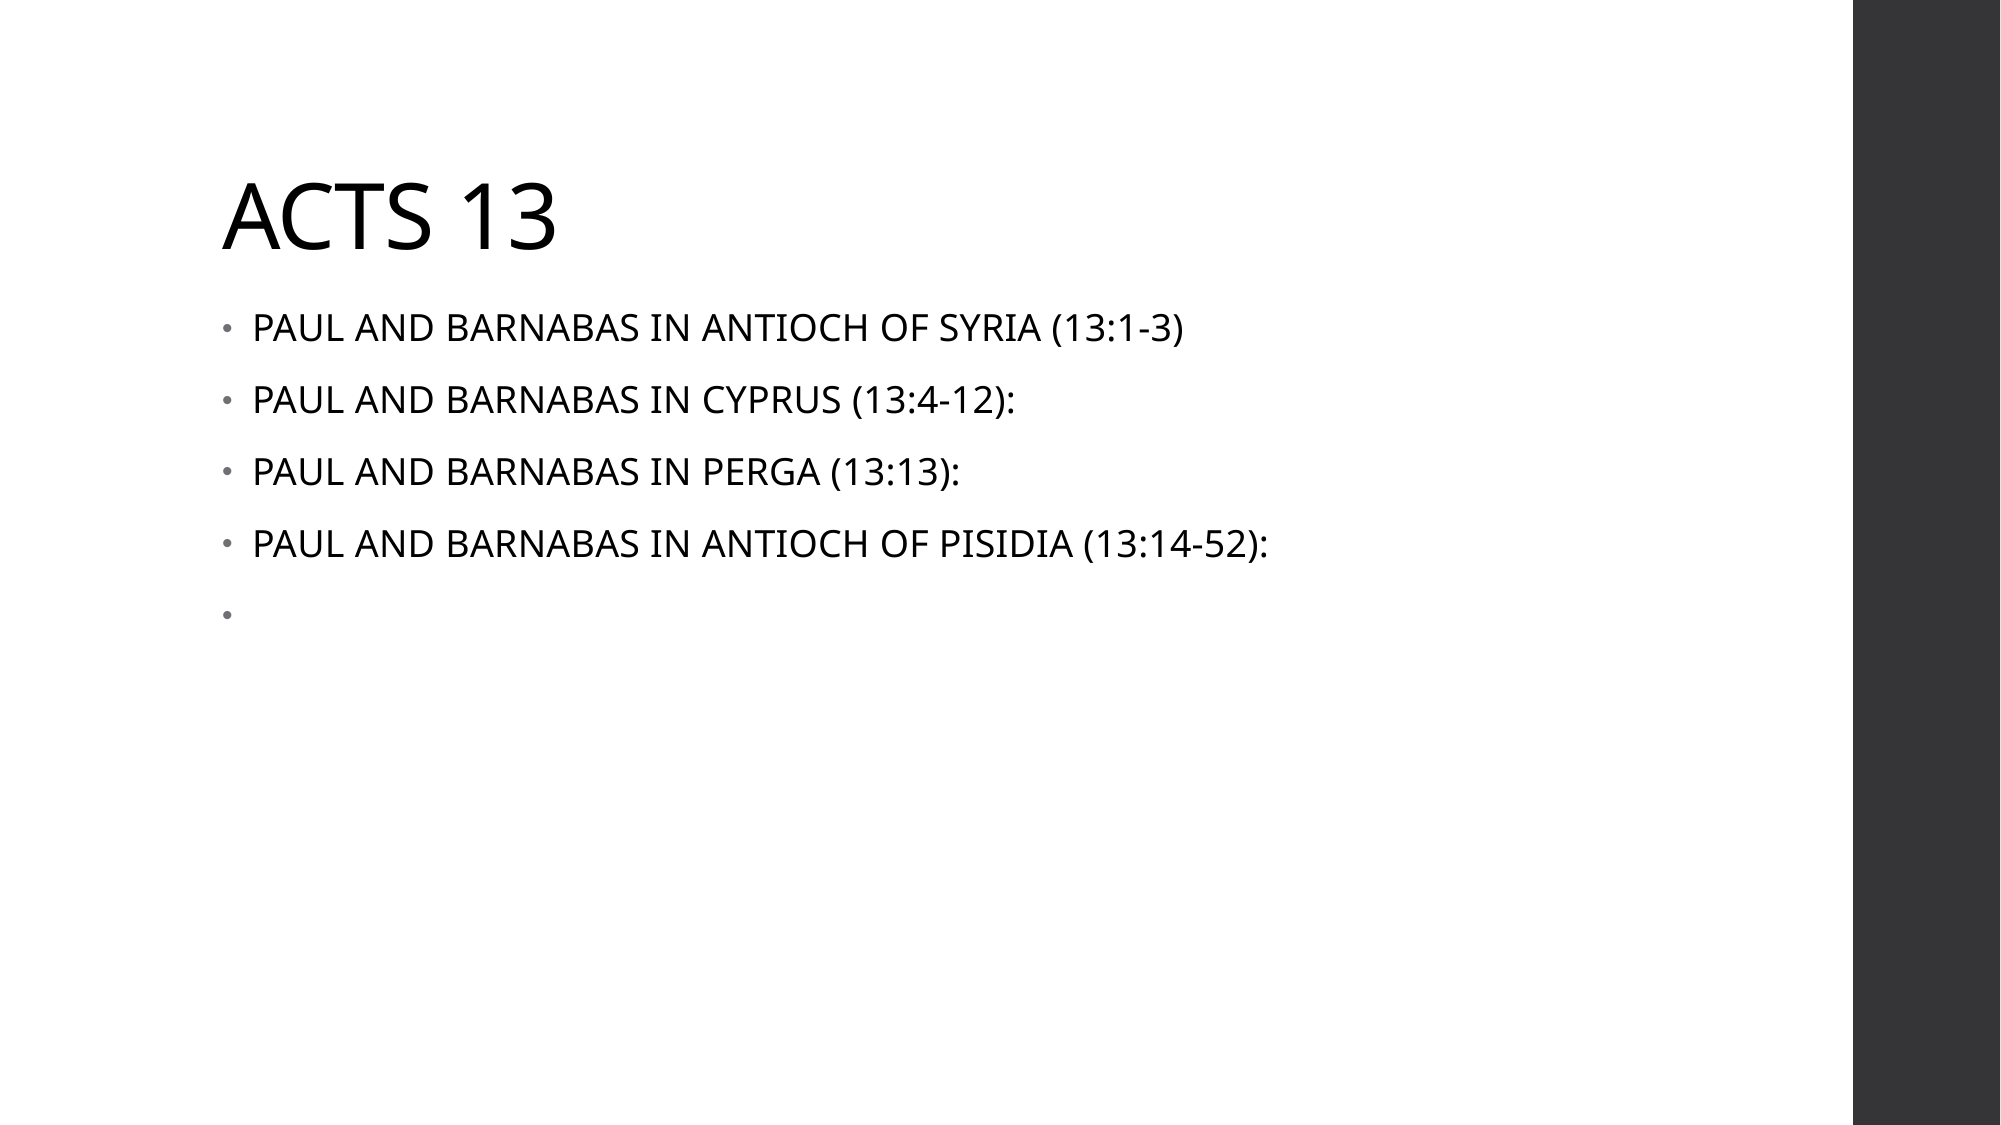

# ACTS 13
PAUL AND BARNABAS IN ANTIOCH OF SYRIA (13:1-3)
PAUL AND BARNABAS IN CYPRUS (13:4-12):
PAUL AND BARNABAS IN PERGA (13:13):
PAUL AND BARNABAS IN ANTIOCH OF PISIDIA (13:14-52):